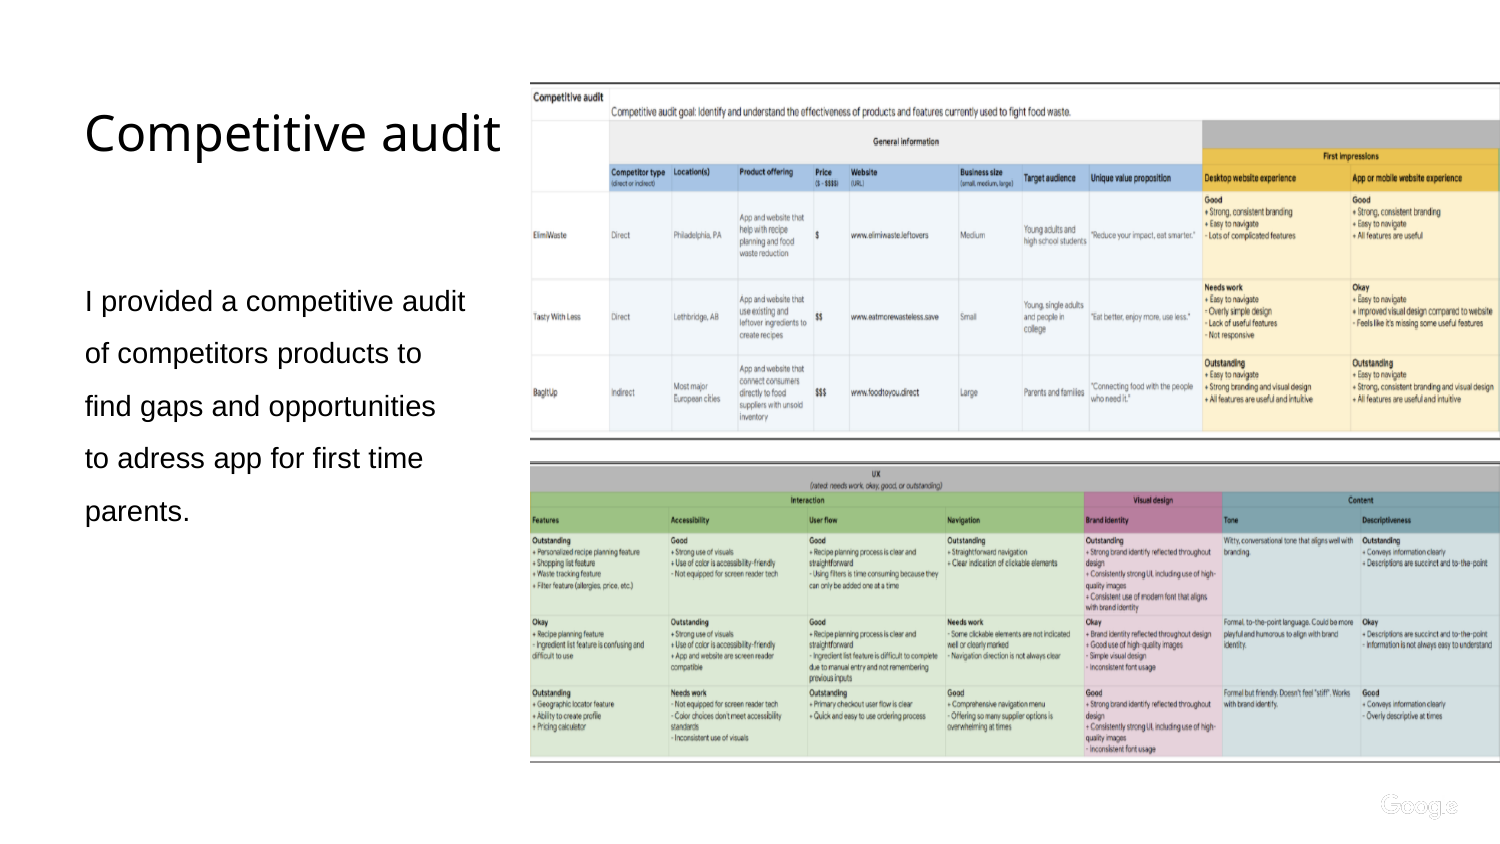

Competitive audit
I provided a competitive audit of competitors products to find gaps and opportunities to adress app for first time parents.
Image of spreadsheet